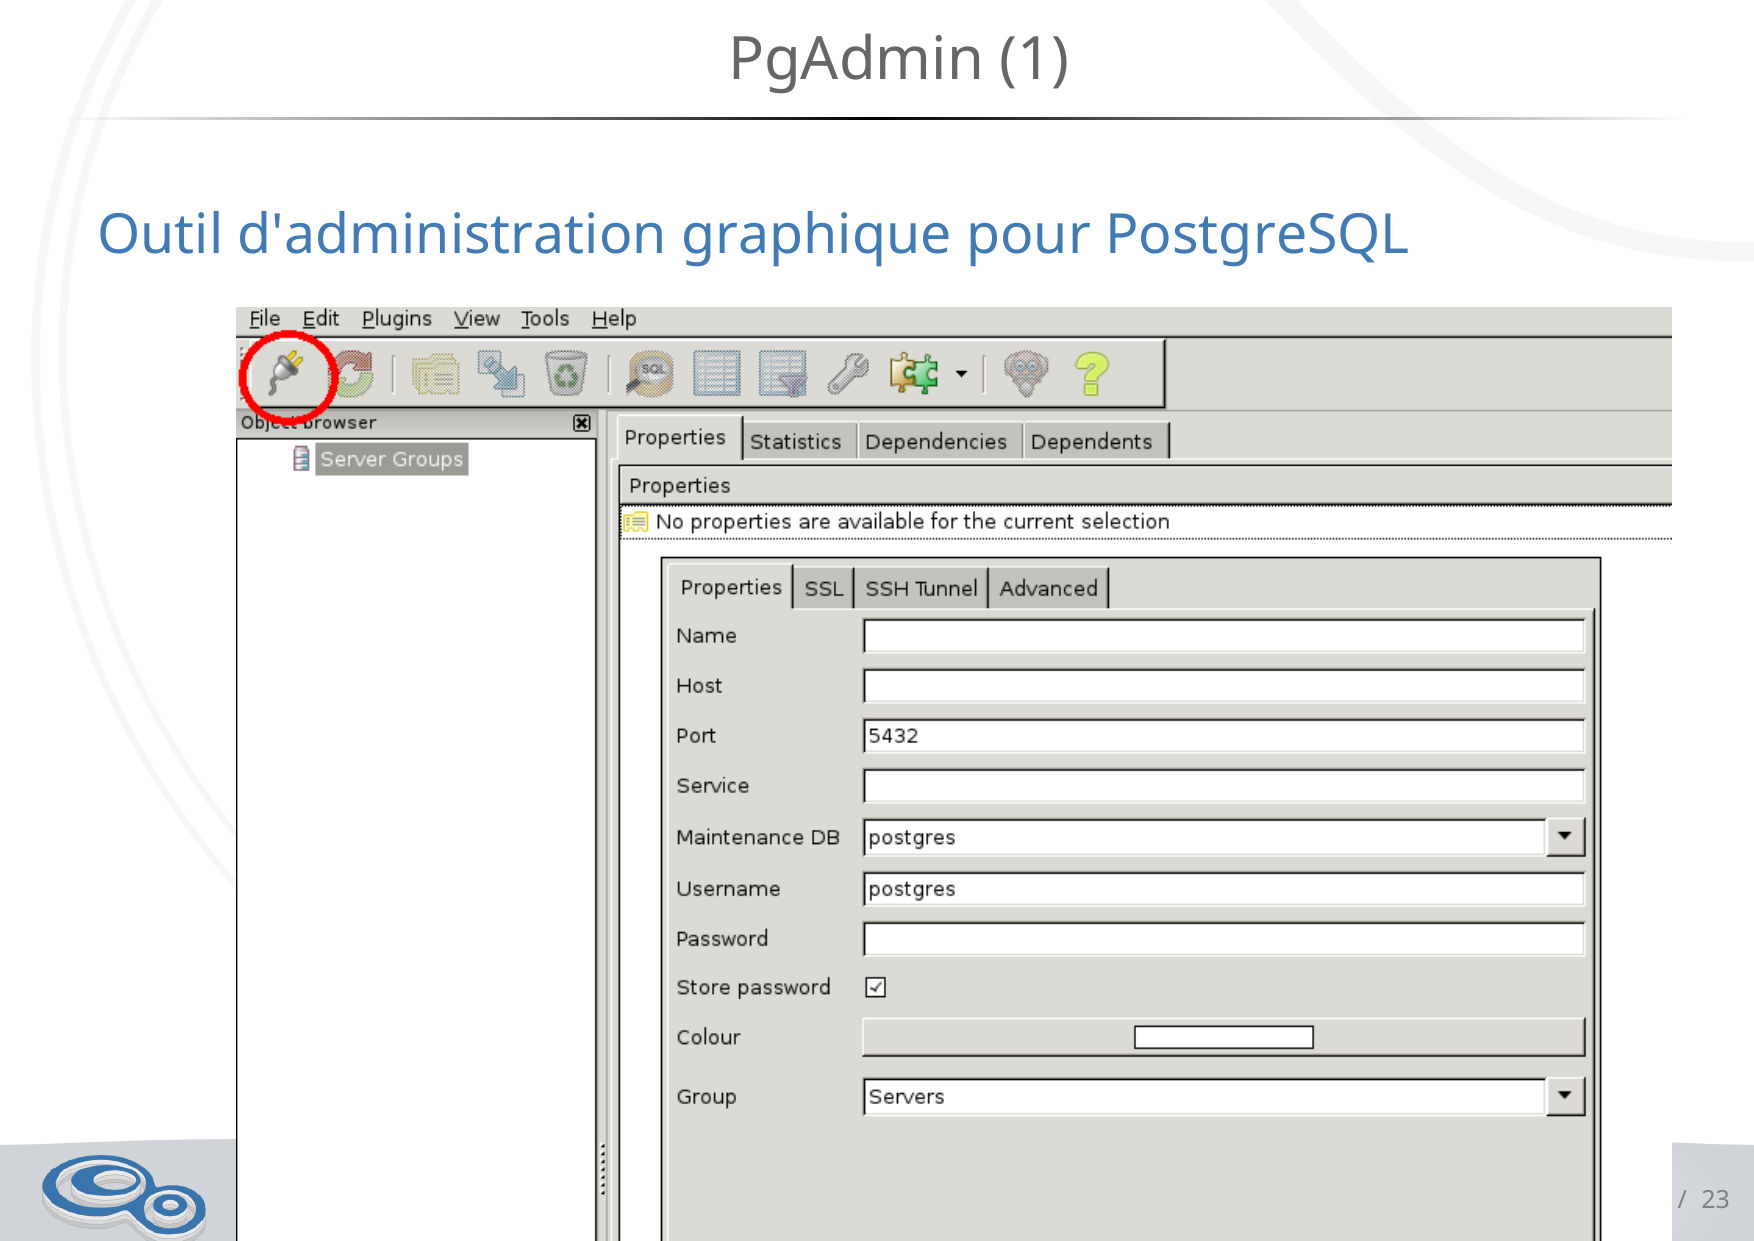

# PgAdmin (1)
Outil d'administration graphique pour PostgreSQL